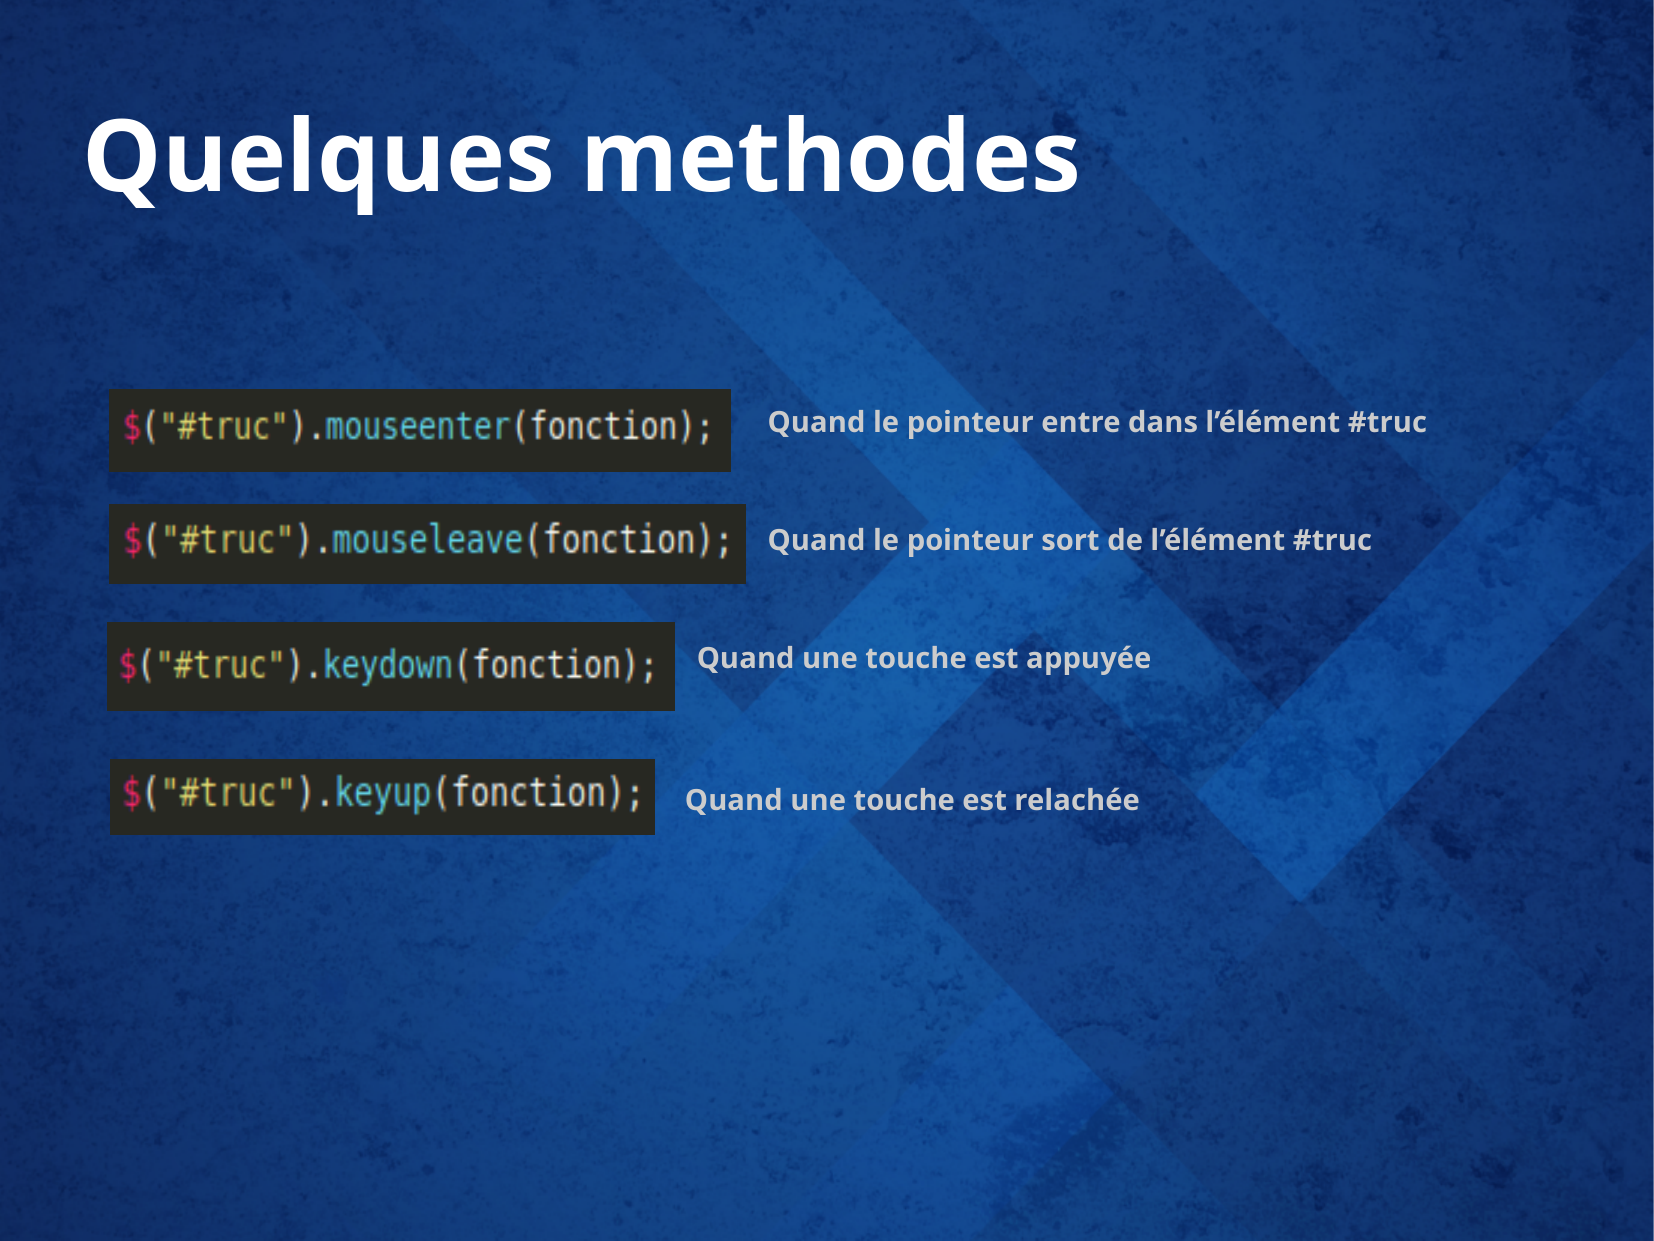

# Quelques methodes
Quand le pointeur entre dans l’élément #truc
Quand le pointeur sort de l’élément #truc
Quand une touche est appuyée
Quand une touche est relachée